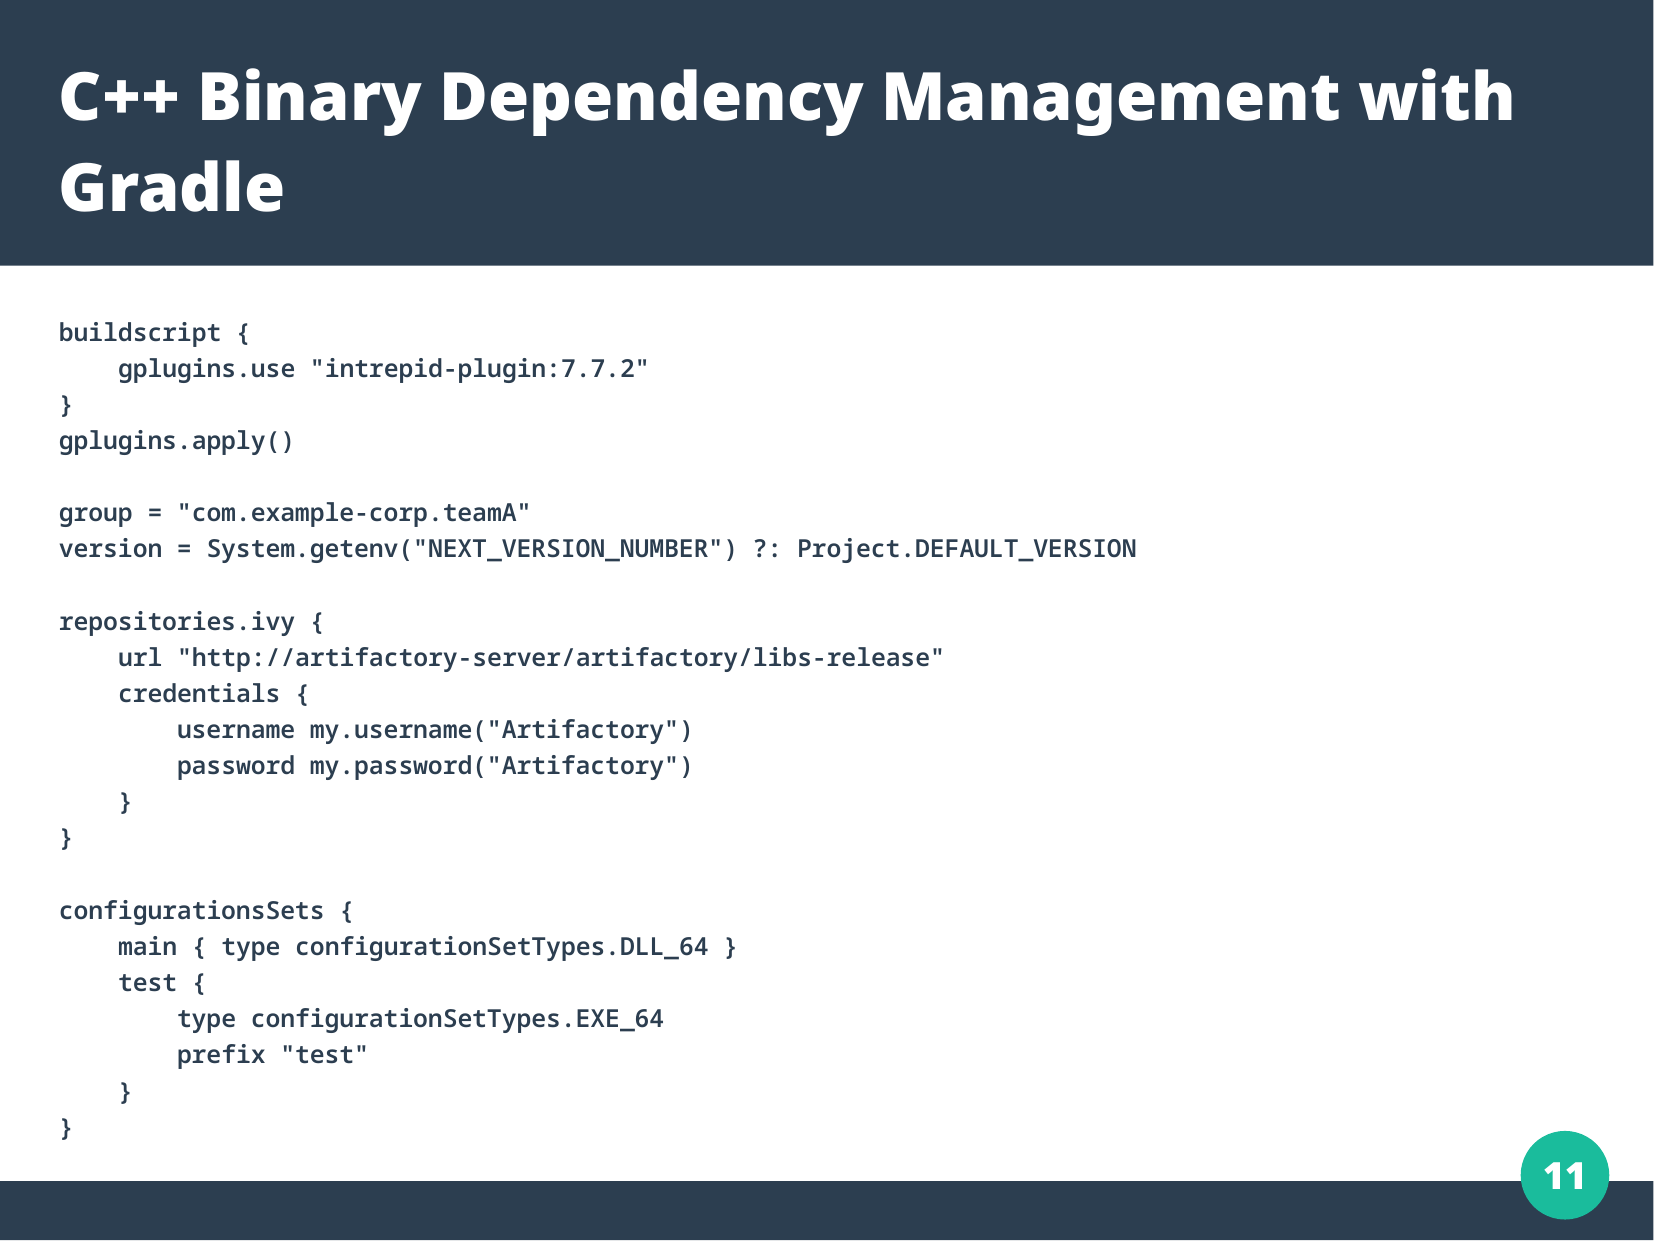

# C++ Binary Dependency Management with Gradle
buildscript {
 gplugins.use "intrepid-plugin:7.7.2"
}
gplugins.apply()
group = "com.example-corp.teamA"
version = System.getenv("NEXT_VERSION_NUMBER") ?: Project.DEFAULT_VERSION
repositories.ivy {
 url "http://artifactory-server/artifactory/libs-release"
 credentials {
 username my.username("Artifactory")
 password my.password("Artifactory")
 }
}
configurationsSets {
 main { type configurationSetTypes.DLL_64 }
 test {
 type configurationSetTypes.EXE_64
 prefix "test"
 }
}
11